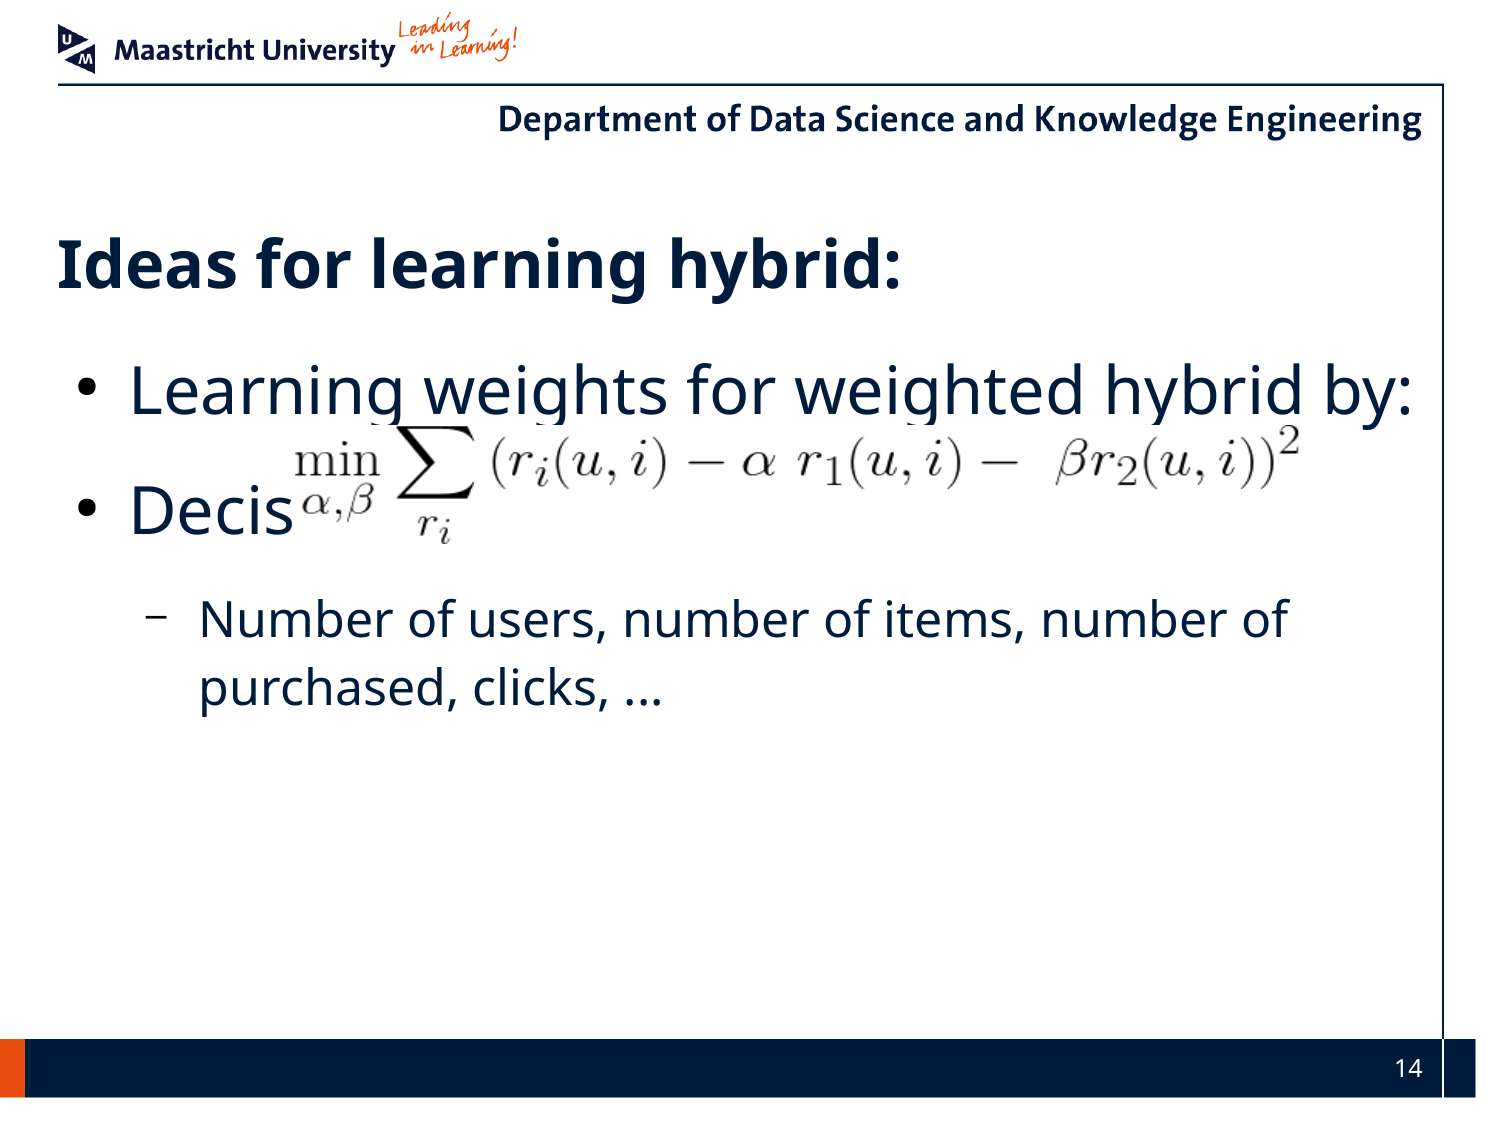

# Ideas for learning hybrid:
Learning weights for weighted hybrid by:
Decision tree on meta-data:
Number of users, number of items, number of purchased, clicks, ...